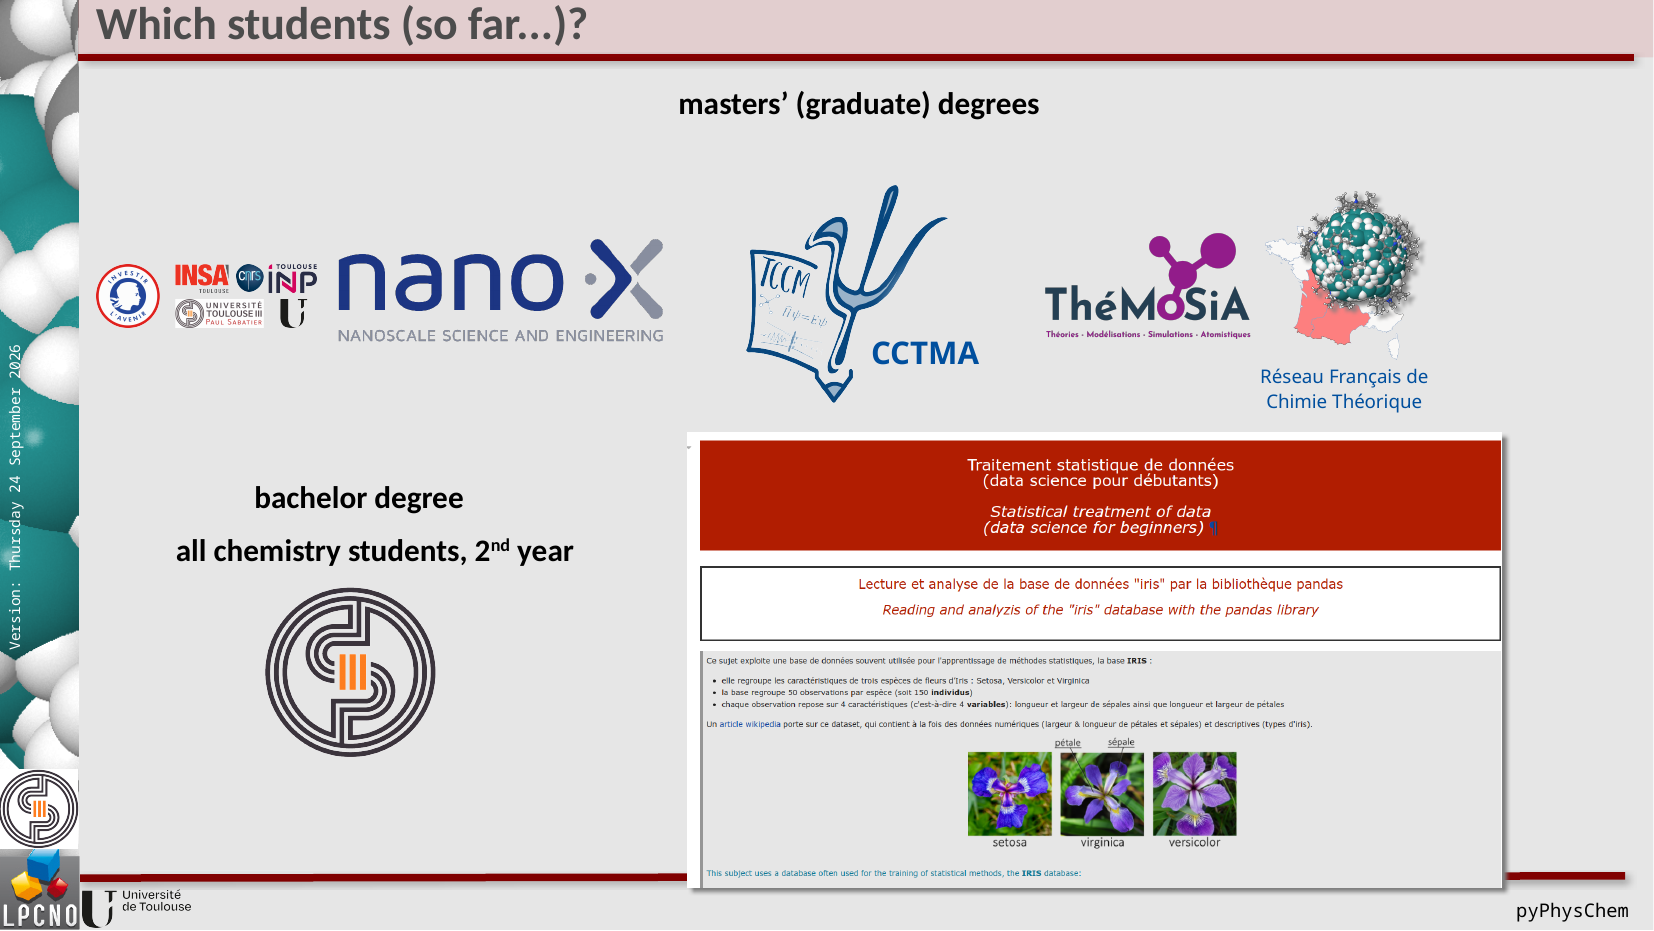

# Which students (so far...)?
masters’ (graduate) degrees
CCTMA
Réseau Français de
Chimie Théorique
bachelor degree
all chemistry students, 2nd year